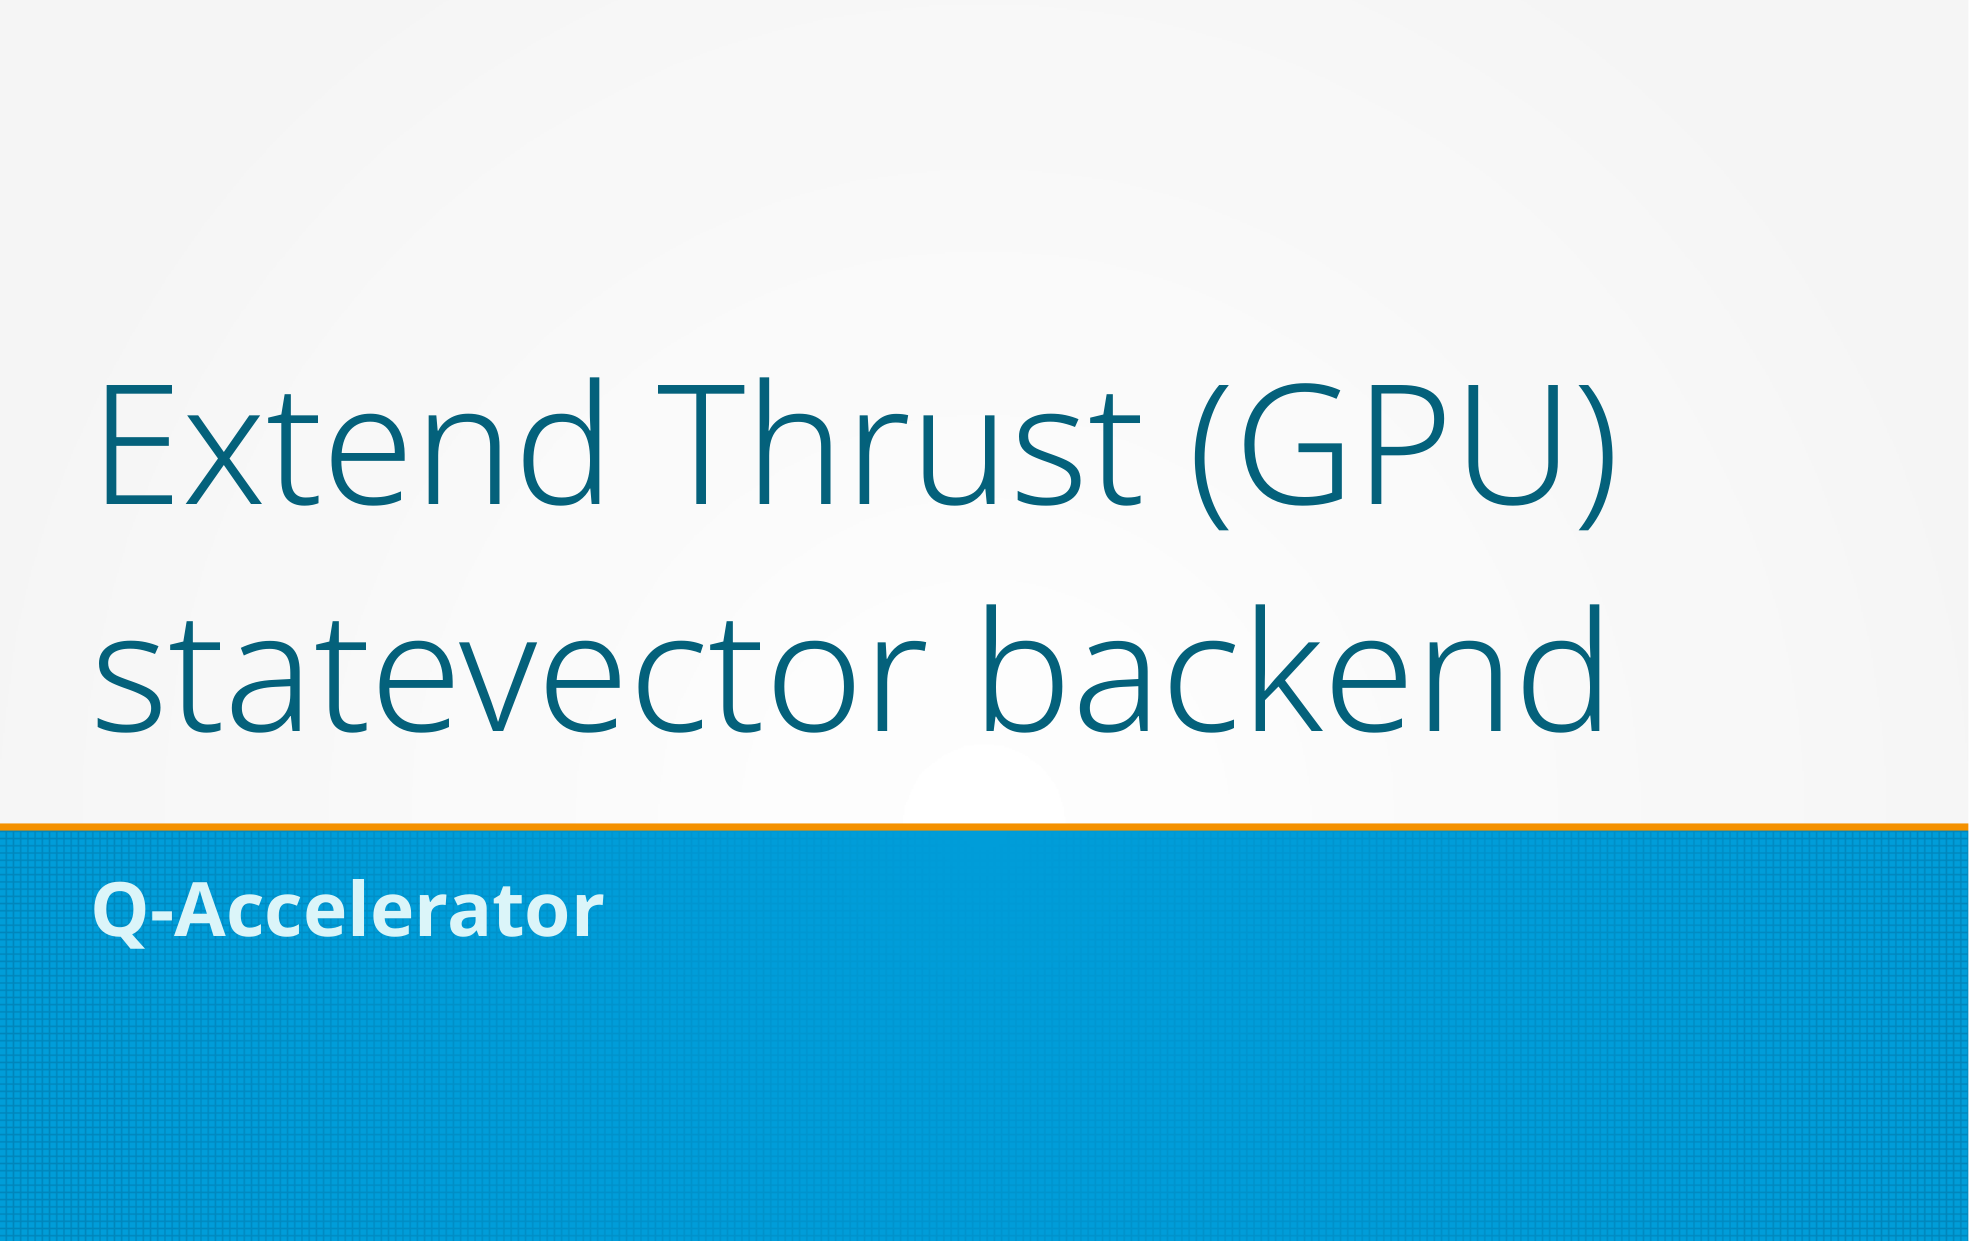

# Extend Thrust (GPU) statevector backend
Q-Accelerator